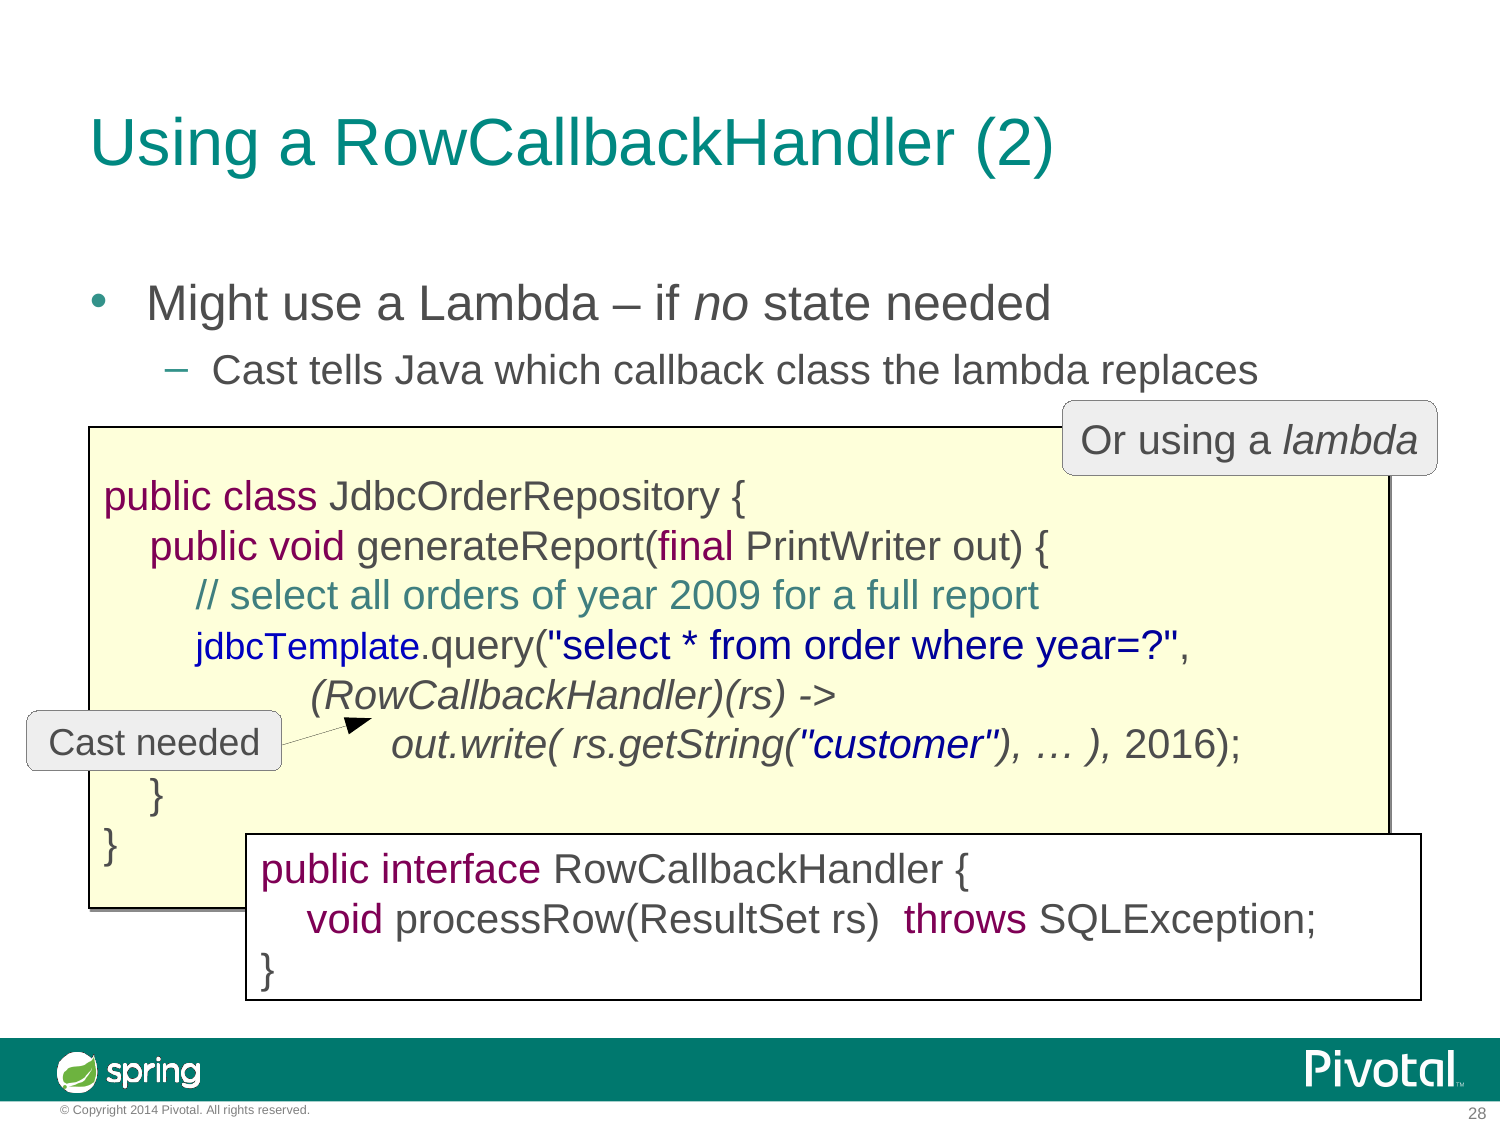

# Using a RowCallbackHandler (2)
Might use a Lambda – if no state needed
Cast tells Java which callback class the lambda replaces
Or using a lambda
public class JdbcOrderRepository {
 public void generateReport(final PrintWriter out) {
 // select all orders of year 2009 for a full report
 jdbcTemplate.query("select * from order where year=?",
 (RowCallbackHandler)(rs) ->
 out.write( rs.getString("customer"), … ), 2016);
 }
}
Cast needed
public interface RowCallbackHandler {
 void processRow(ResultSet rs) throws SQLException;
}